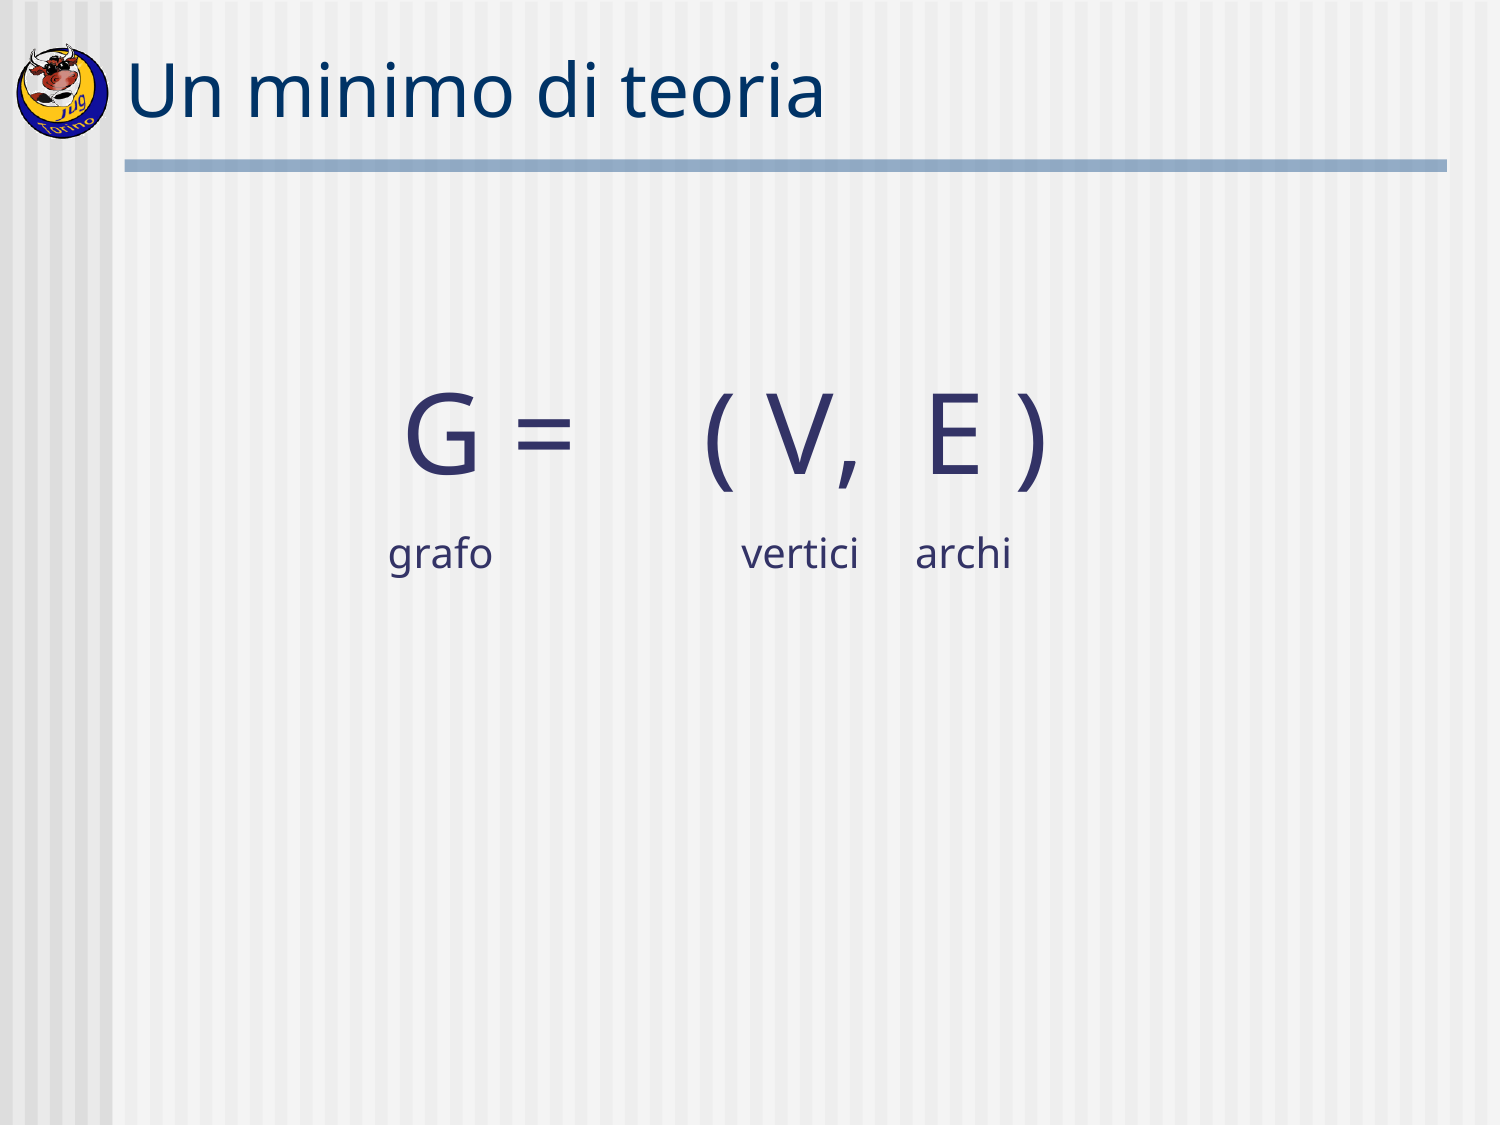

# Un minimo di teoria
G =
grafo
( V,
 vertici
E )
archi